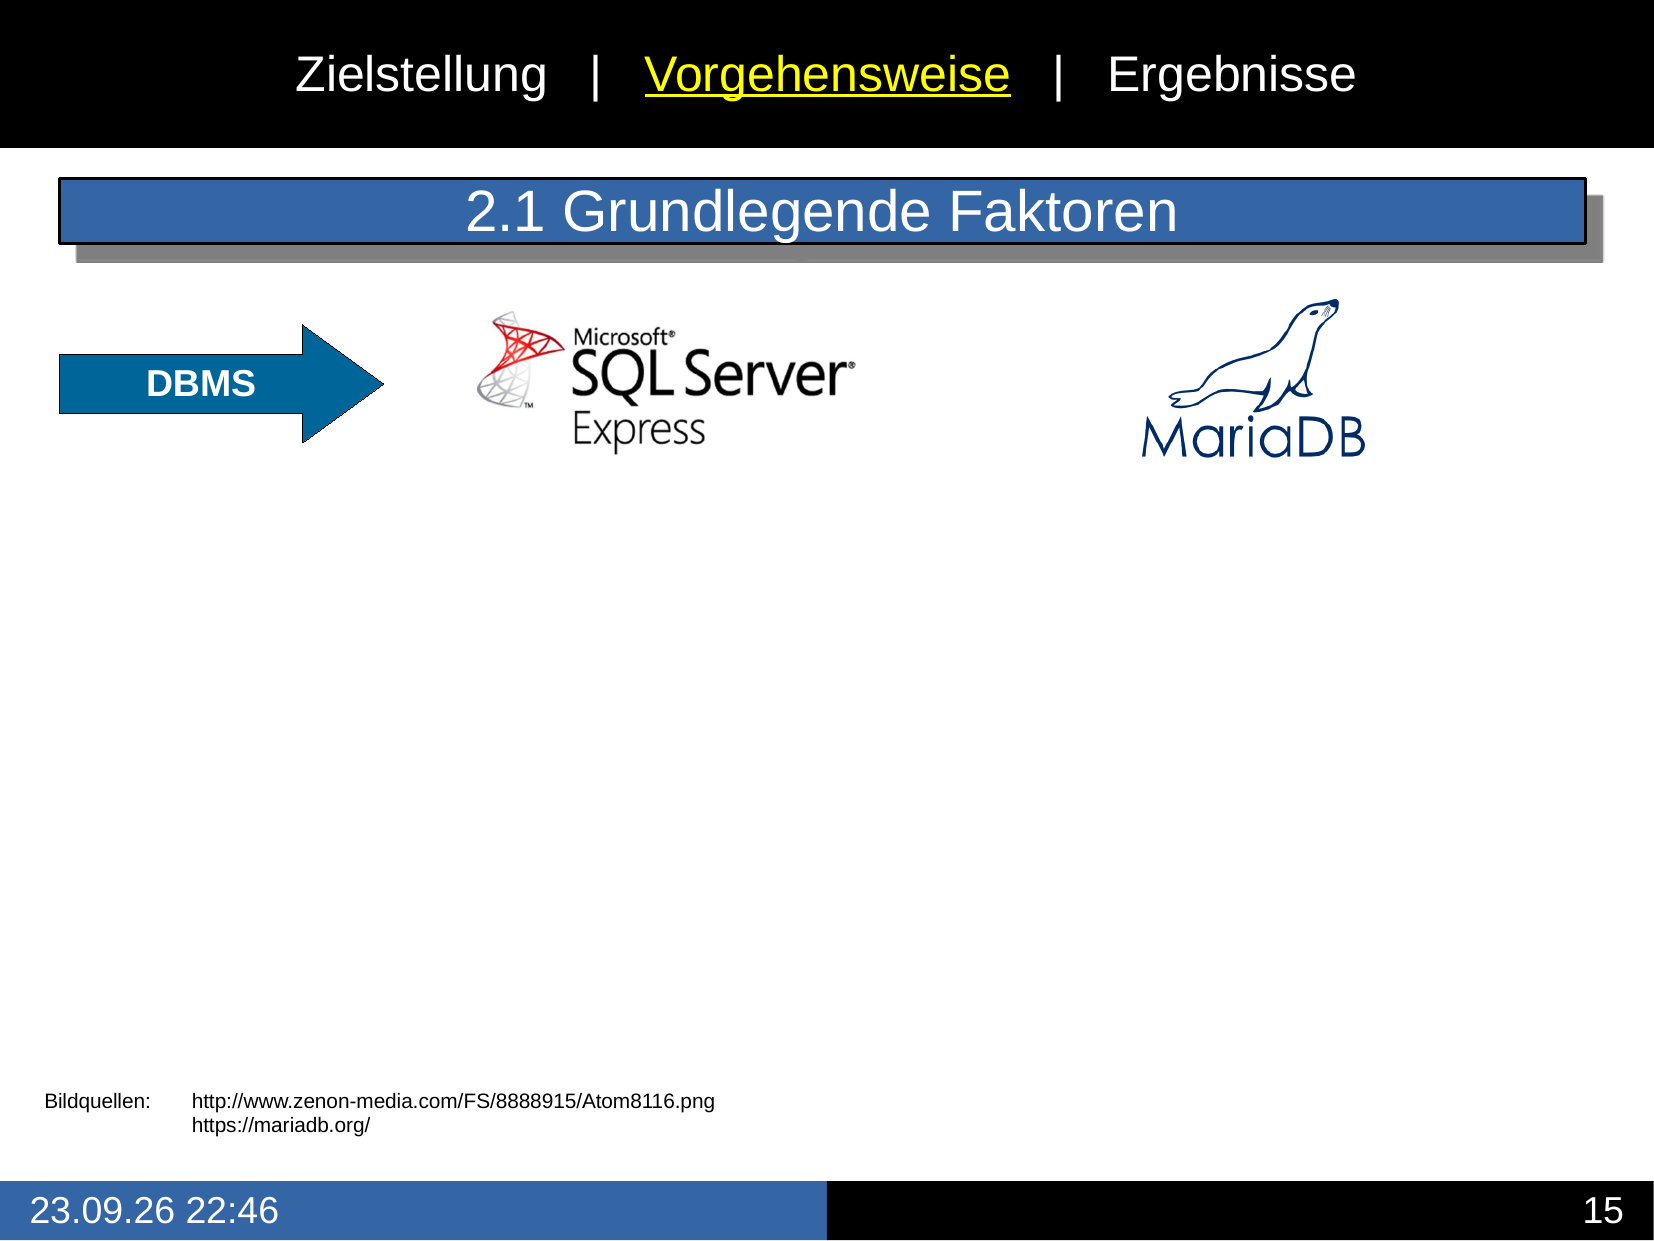

Zielstellung | Vorgehensweise | Ergebnisse
2.1 Grundlegende Faktoren
DBMS
#
Bildquellen: 	http://www.zenon-media.com/FS/8888915/Atom8116.png
		https://mariadb.org/
15